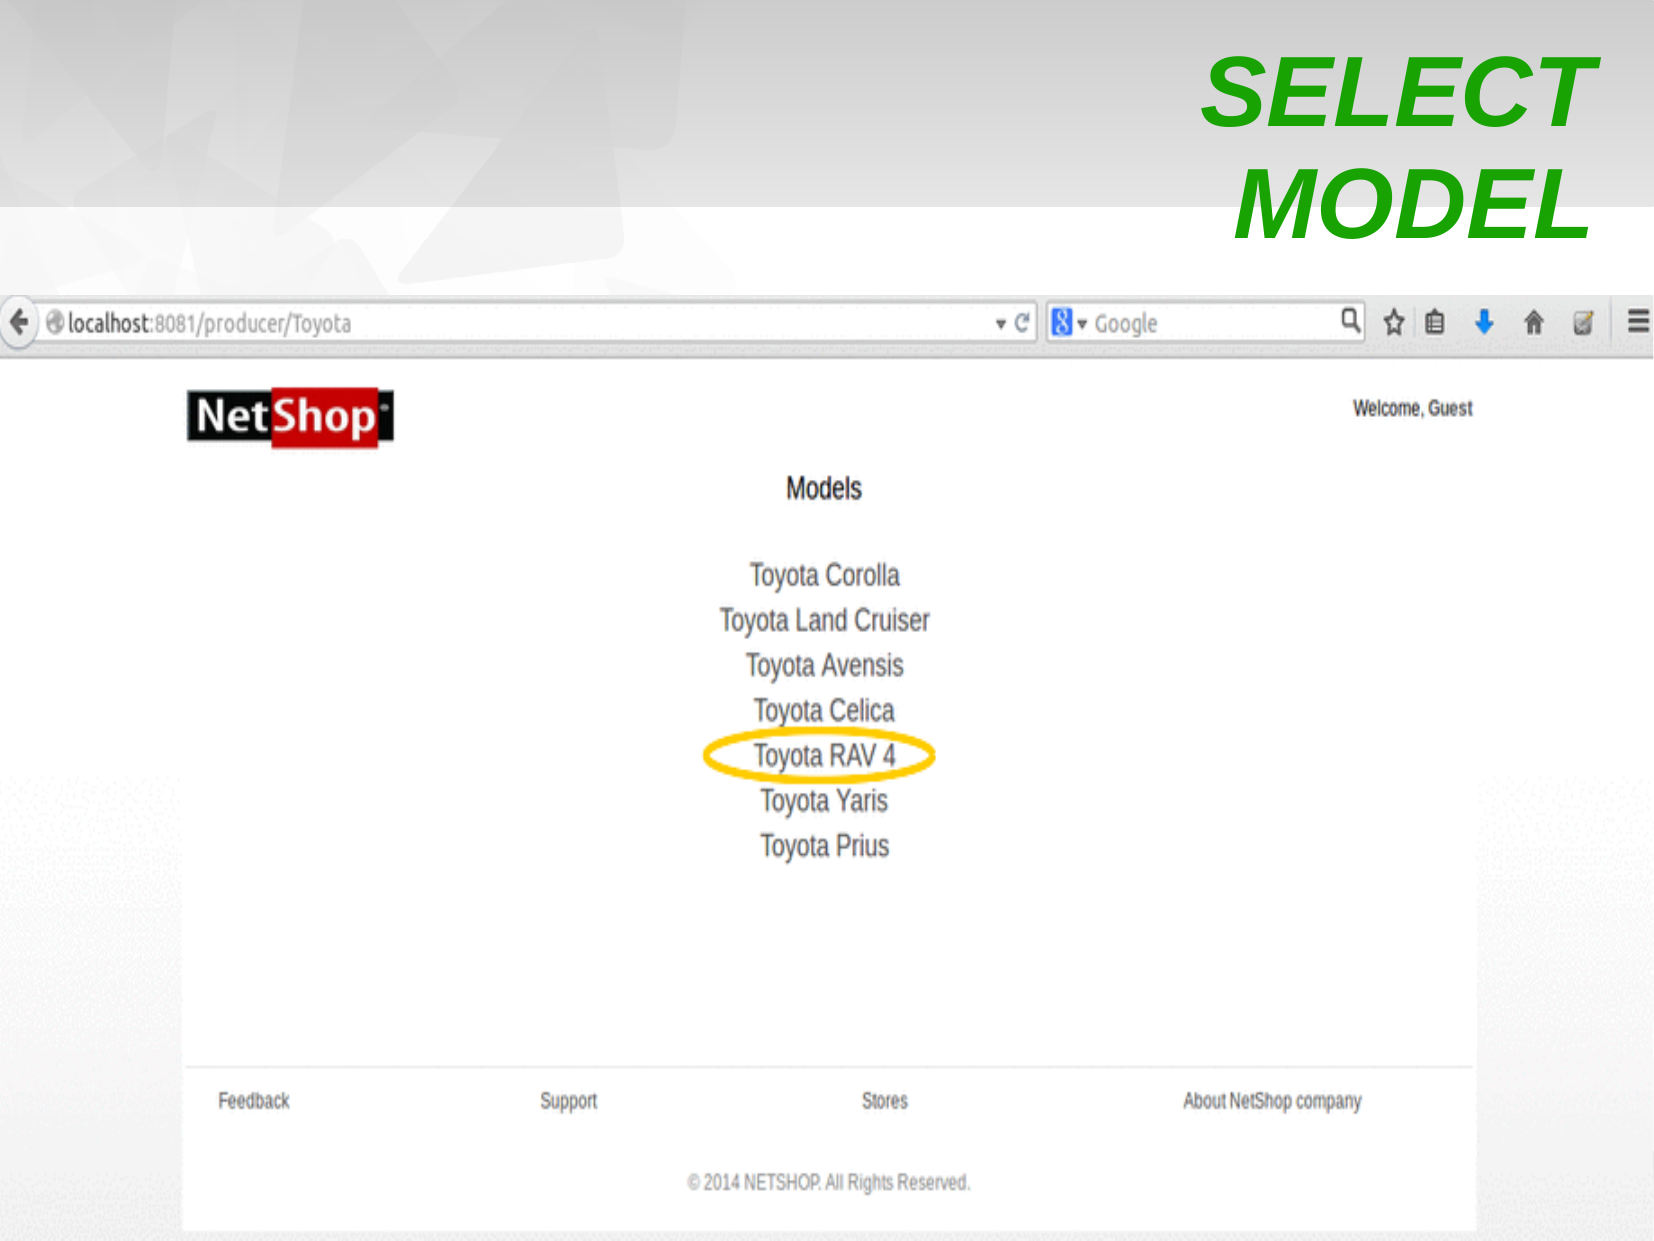

# SELECT MODEL
 Writing Selenium tests
Writing Mockito tests
Running tests
Running tests after changing source code
11
LibreOffice Productivity Suite